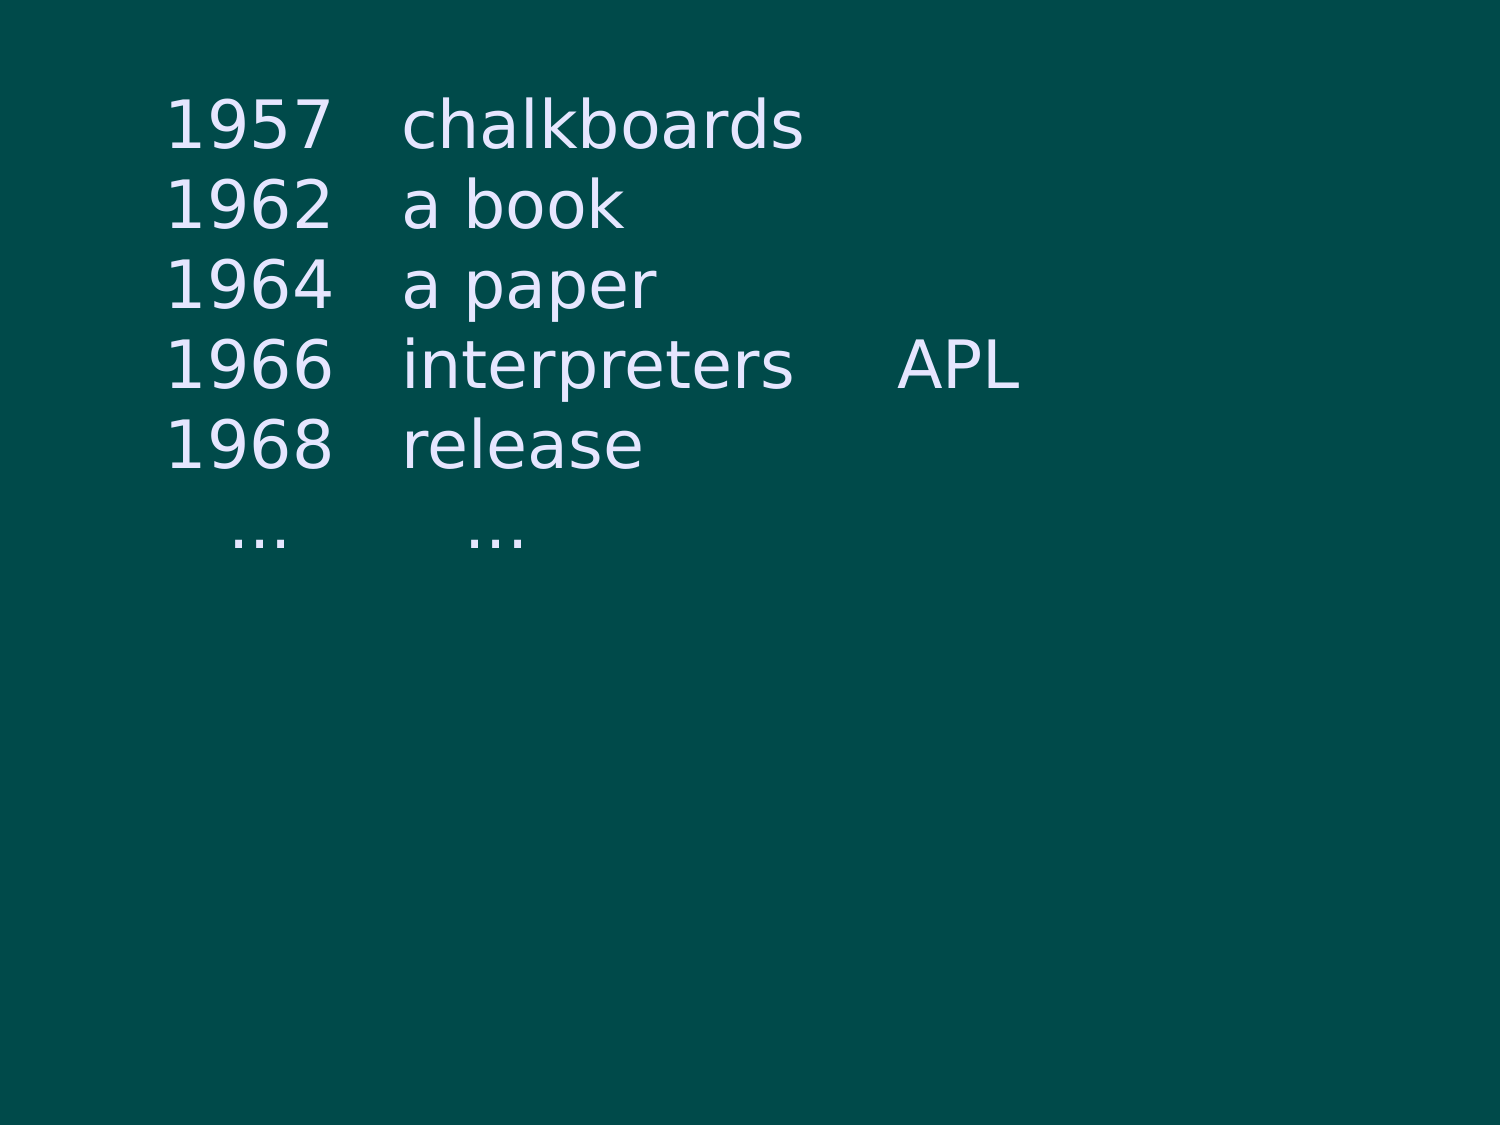

1957
1962
1964
1966
1968
 ...
chalkboards
a book
a paper
interpreters
release
 ...
APL